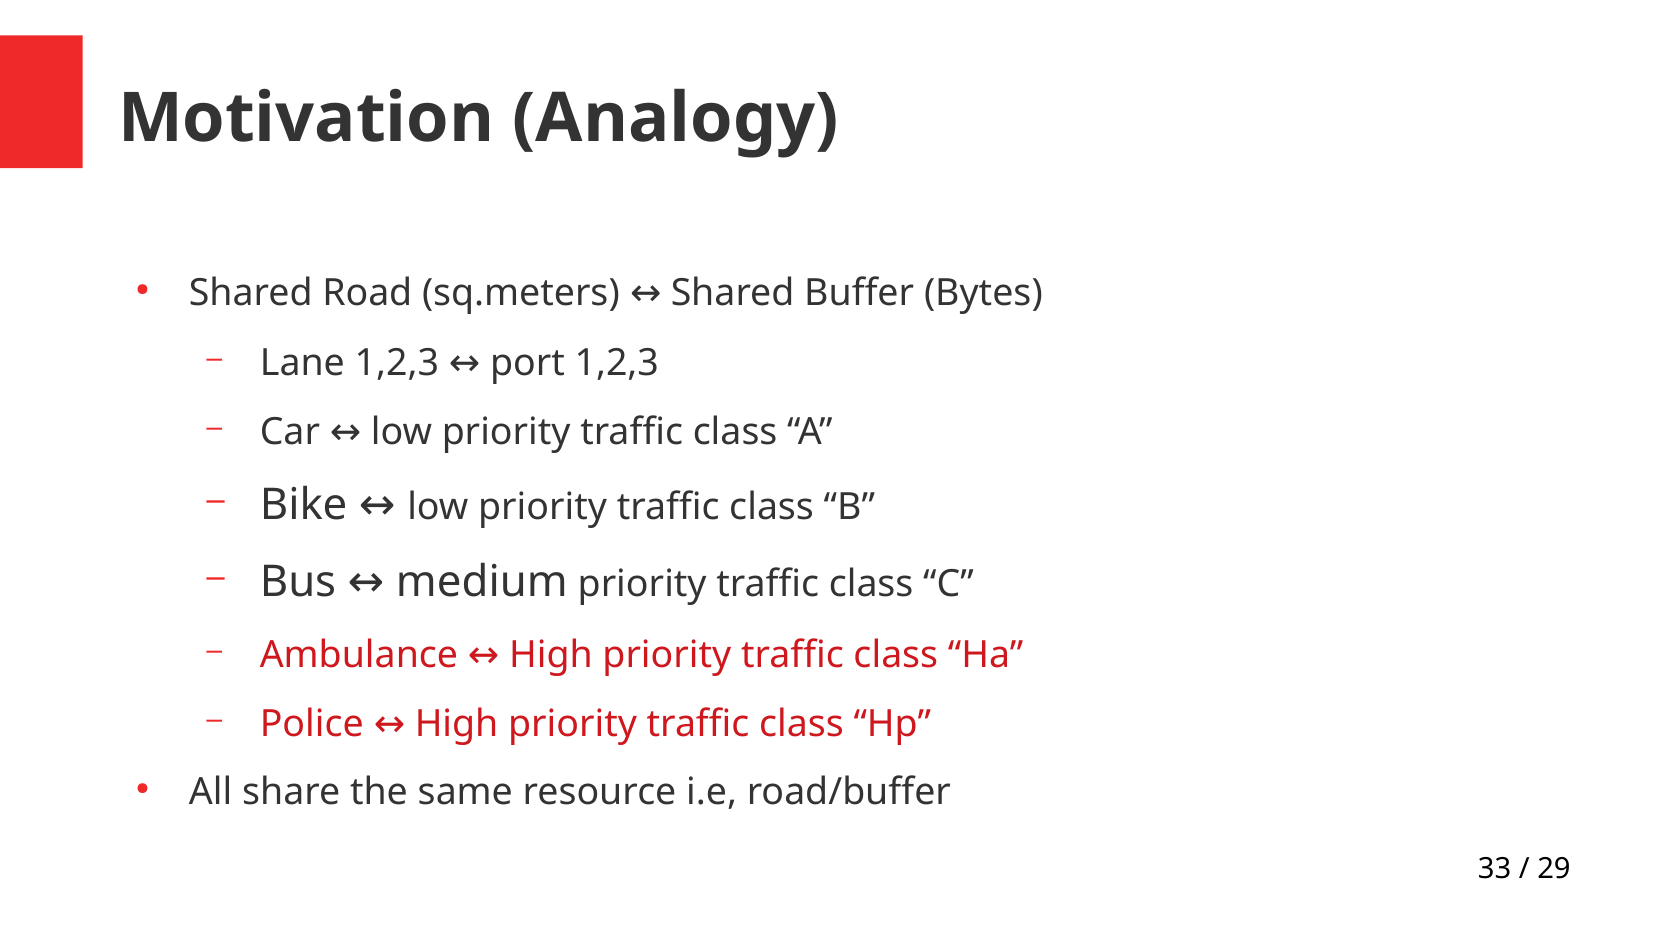

# Motivation (Analogy)
Shared Road (sq.meters) ↔ Shared Buffer (Bytes)
Lane 1,2,3 ↔ port 1,2,3
Car ↔ low priority traffic class “A”
Bike ↔ low priority traffic class “B”
Bus ↔ medium priority traffic class “C”
Ambulance ↔ High priority traffic class “Ha”
Police ↔ High priority traffic class “Hp”
All share the same resource i.e, road/buffer
33